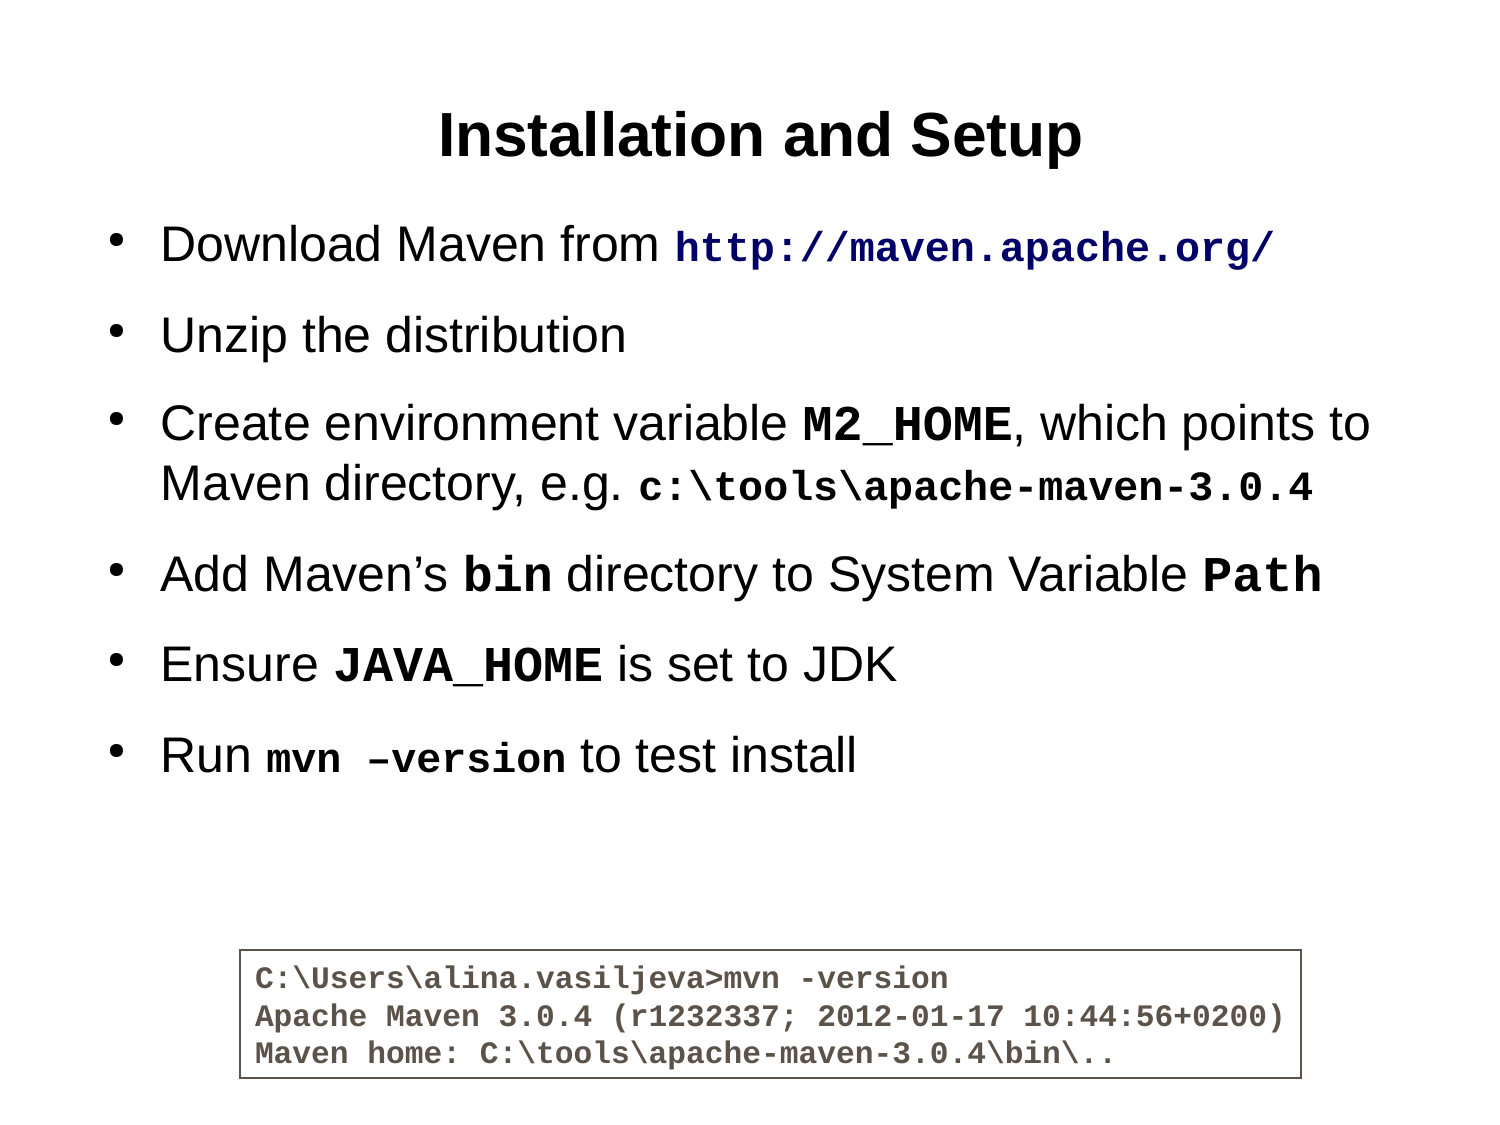

# Installation and Setup
Download Maven from http://maven.apache.org/
Unzip the distribution
Create environment variable M2_HOME, which points to Maven directory, e.g. c:\tools\apache-maven-3.0.4
Add Maven’s bin directory to System Variable Path
Ensure JAVA_HOME is set to JDK
Run mvn –version to test install
C:\Users\alina.vasiljeva>mvn -version
Apache Maven 3.0.4 (r1232337; 2012-01-17 10:44:56+0200)
Maven home: C:\tools\apache-maven-3.0.4\bin\..